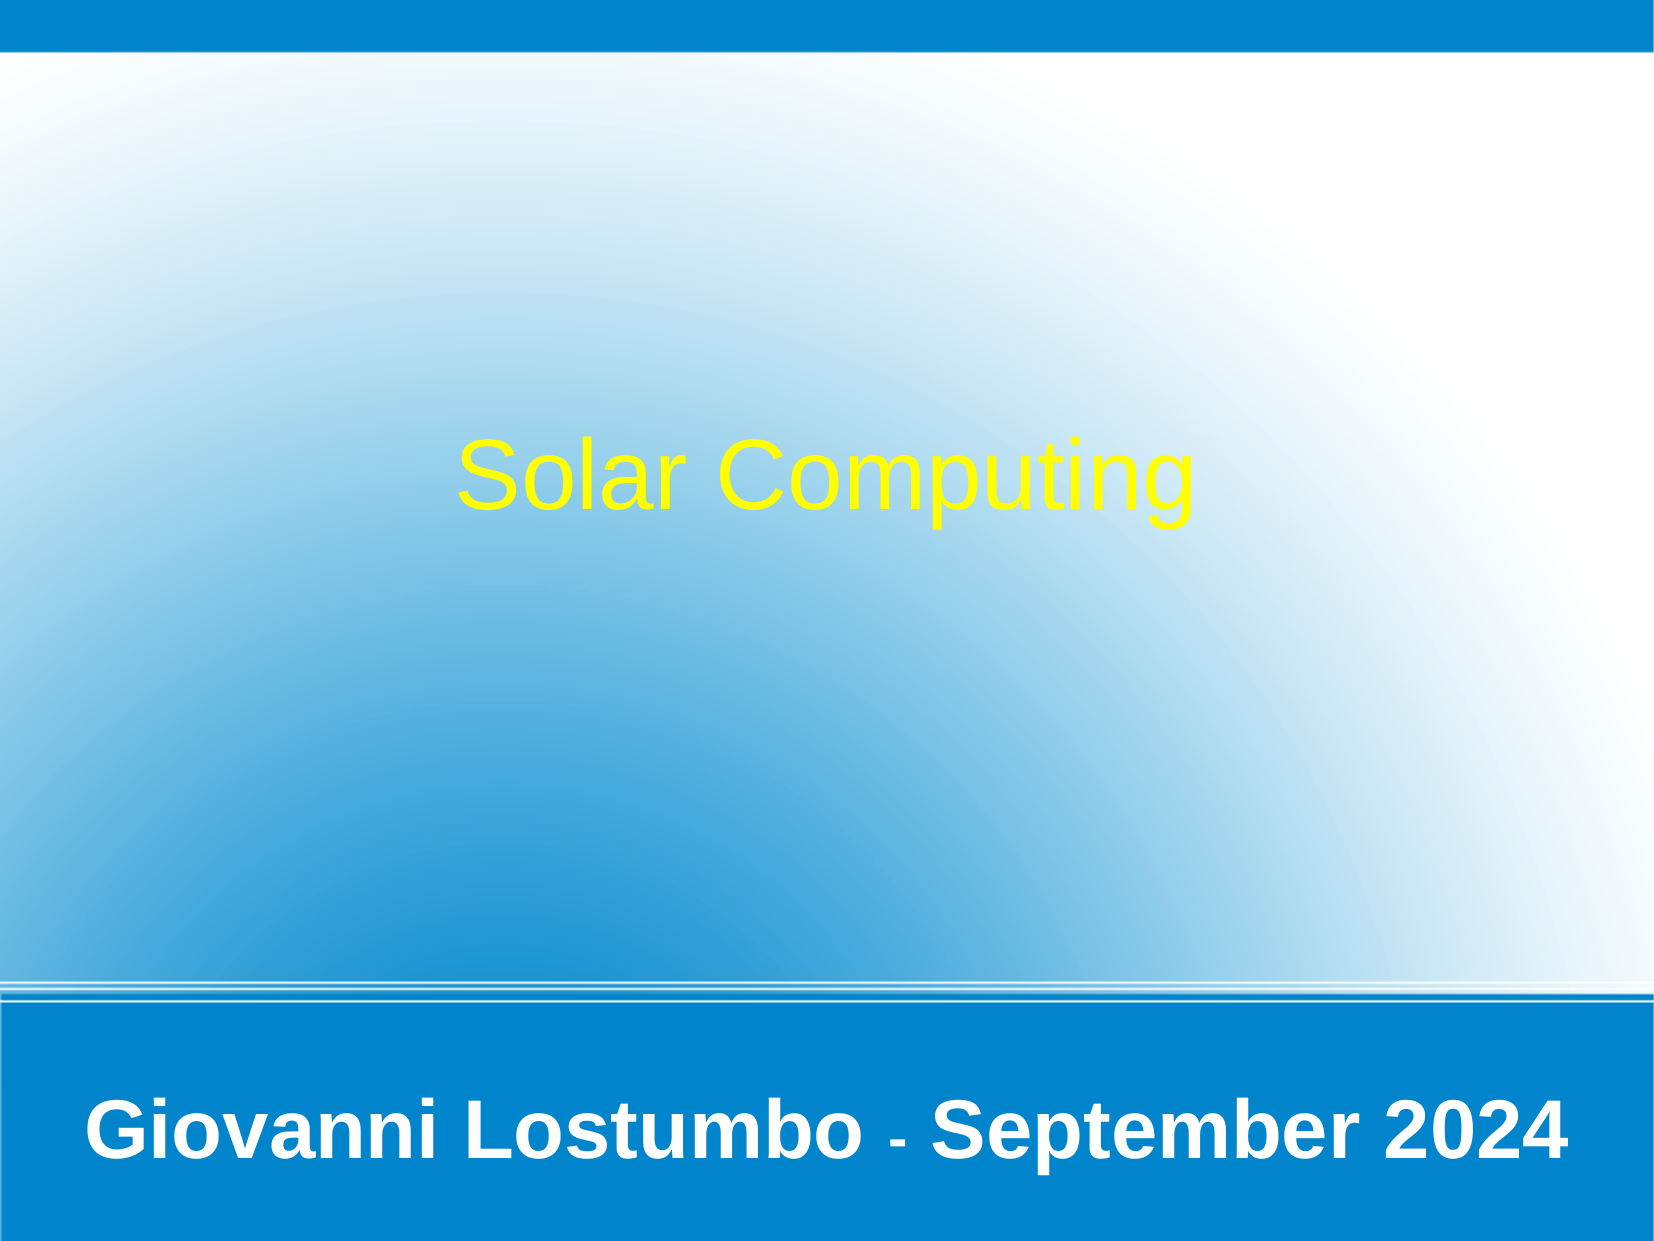

Solar Computing
Giovanni Lostumbo - September 2024